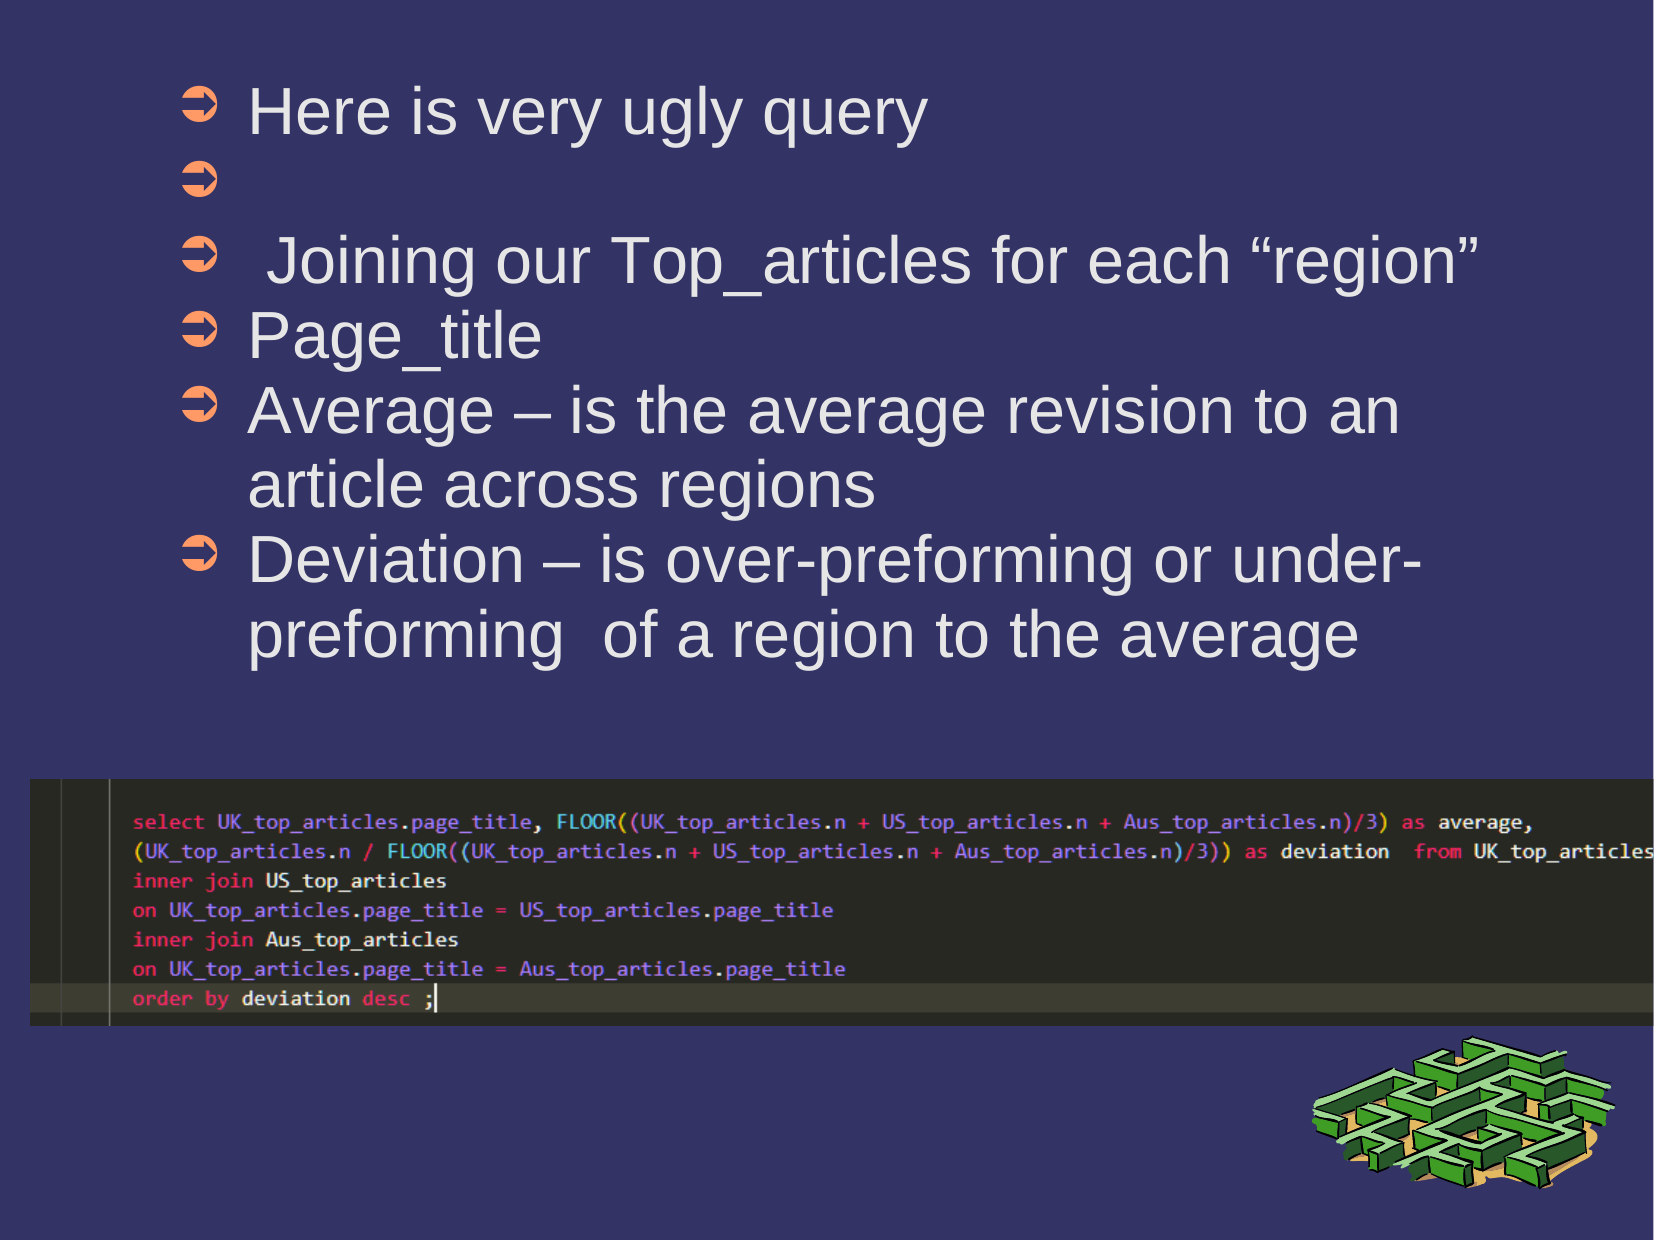

# Here is very ugly query
 Joining our Top_articles for each “region”
Page_title
Average – is the average revision to an article across regions
Deviation – is over-preforming or under-preforming of a region to the average